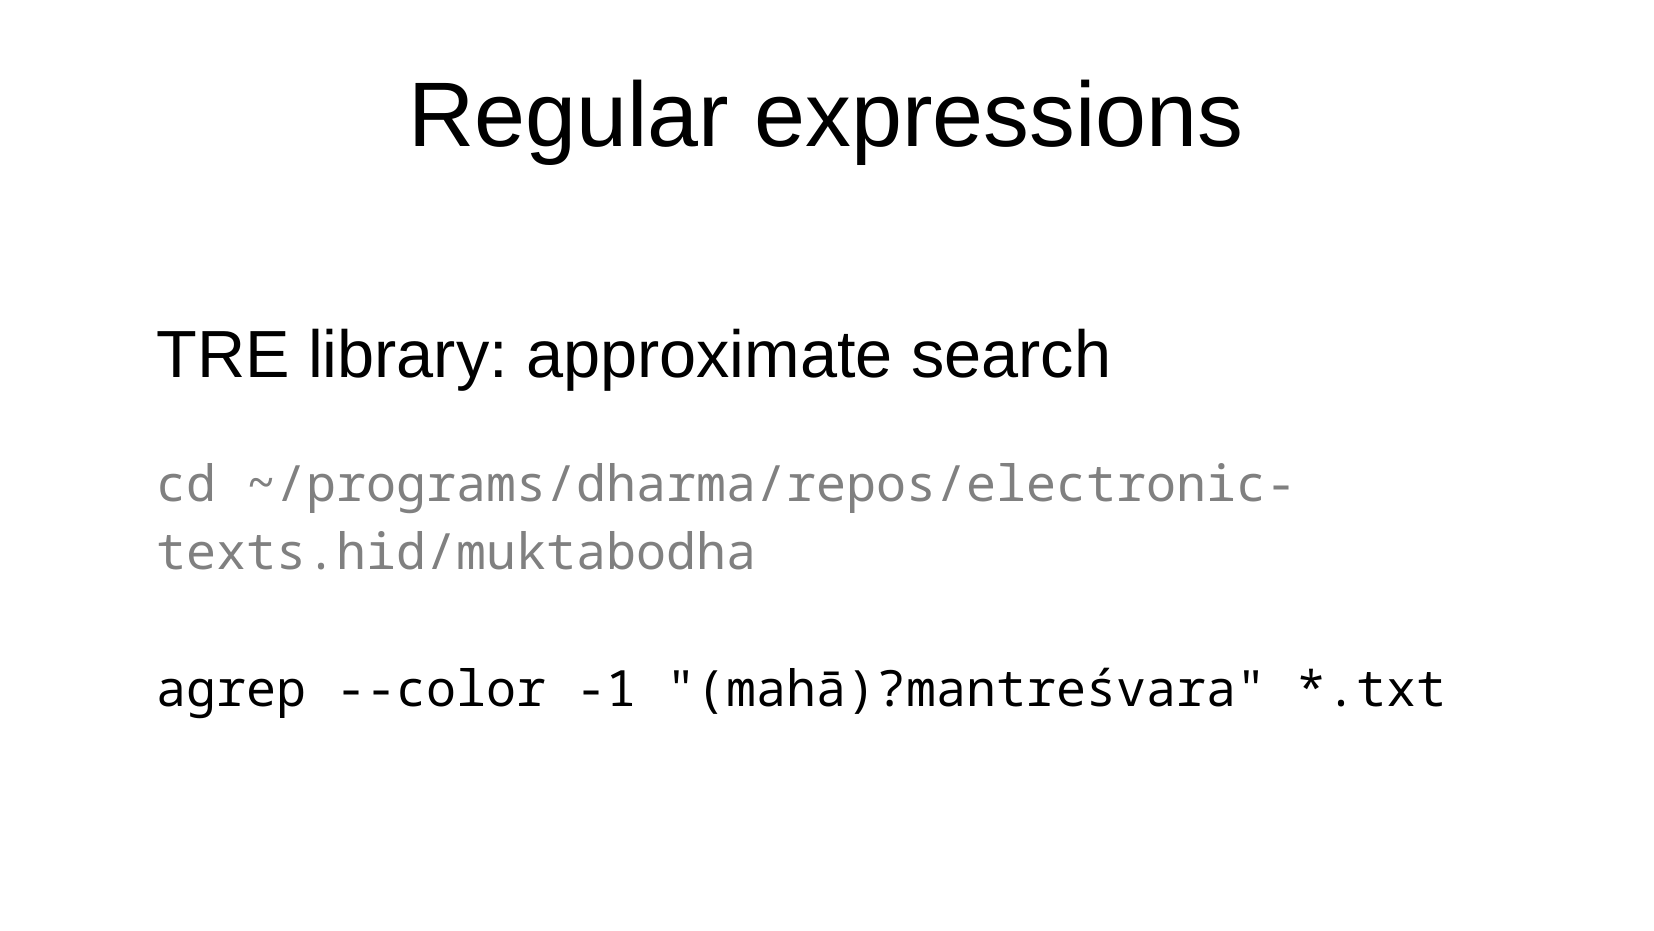

# Regular expressions
TRE library: approximate search
cd ~/programs/dharma/repos/electronic-texts.hid/muktabodha
agrep --color -1 "(mahā)?mantreśvara" *.txt